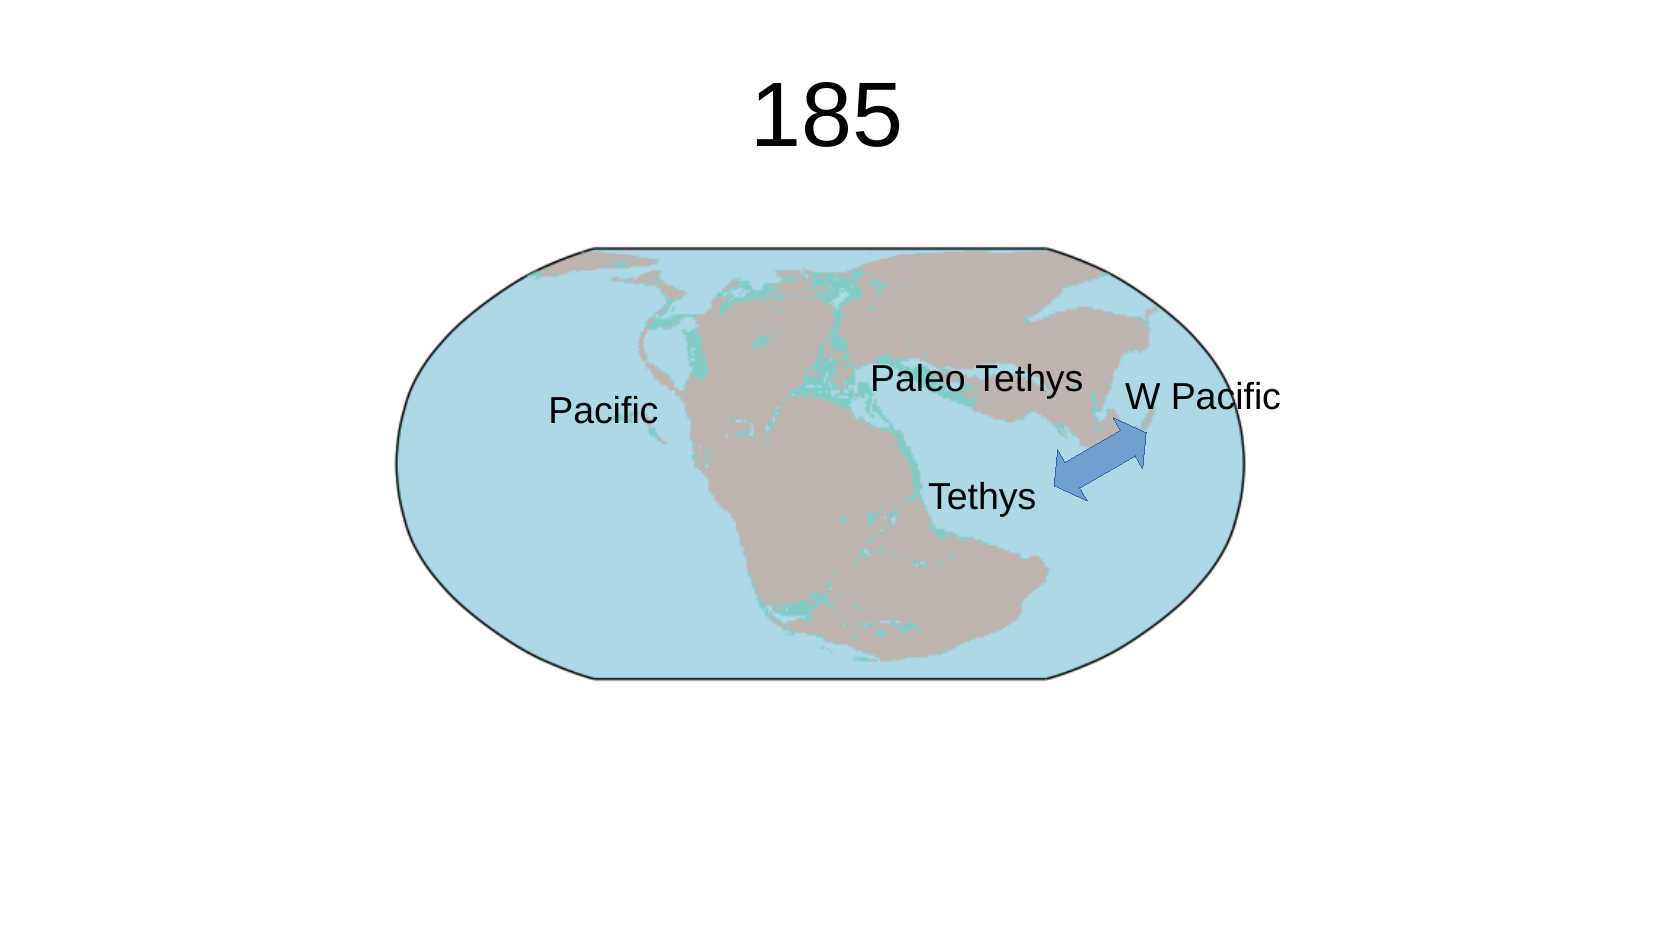

# 185
Paleo Tethys
W Pacific
Pacific
Tethys